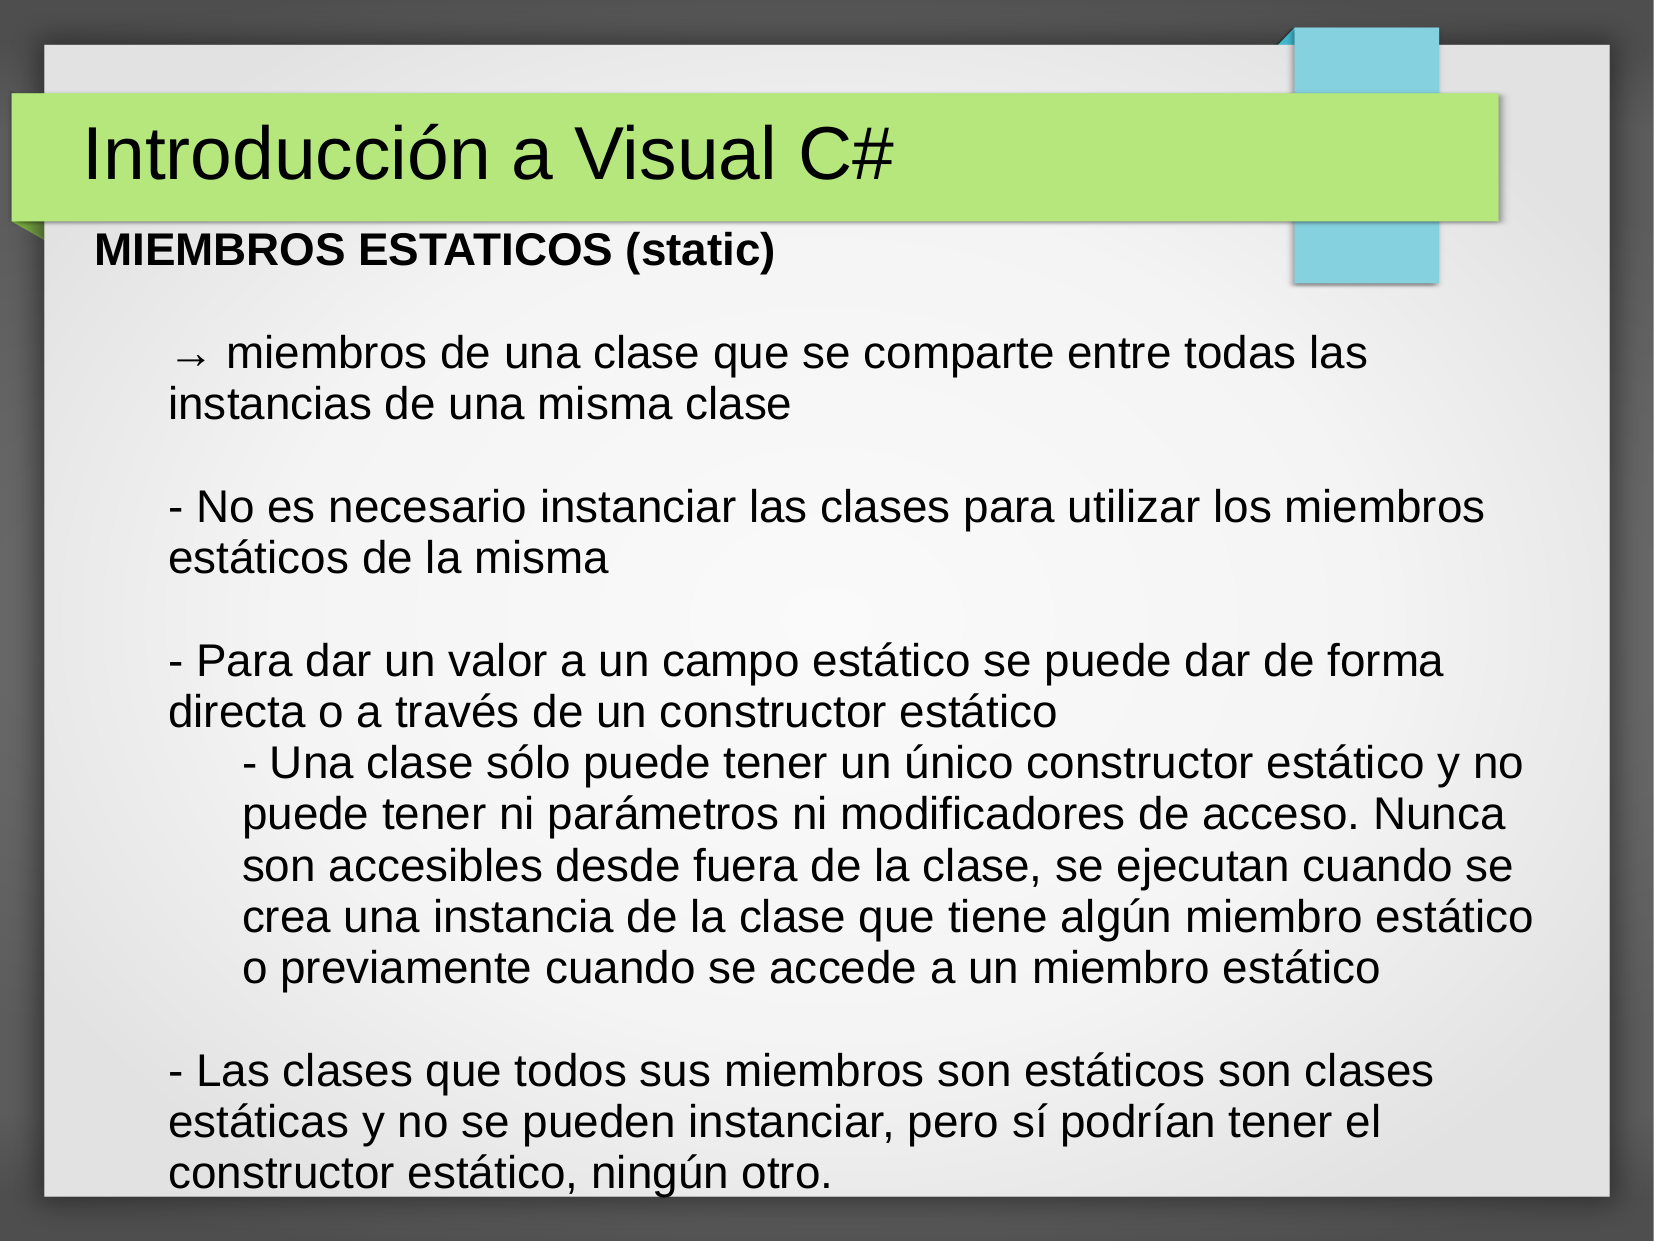

# Introducción a Visual C#
MIEMBROS ESTATICOS (static)
	→ miembros de una clase que se comparte entre todas las 			instancias de una misma clase
	- No es necesario instanciar las clases para utilizar los miembros 	estáticos de la misma
	- Para dar un valor a un campo estático se puede dar de forma 		directa o a través de un constructor estático
		- Una clase sólo puede tener un único constructor estático y no 		puede tener ni parámetros ni modificadores de acceso. Nunca 		son accesibles desde fuera de la clase, se ejecutan cuando se 		crea una instancia de la clase que tiene algún miembro estático 		o previamente cuando se accede a un miembro estático
	- Las clases que todos sus miembros son estáticos son clases 		estáticas y no se pueden instanciar, pero sí podrían tener el 			constructor estático, ningún otro.